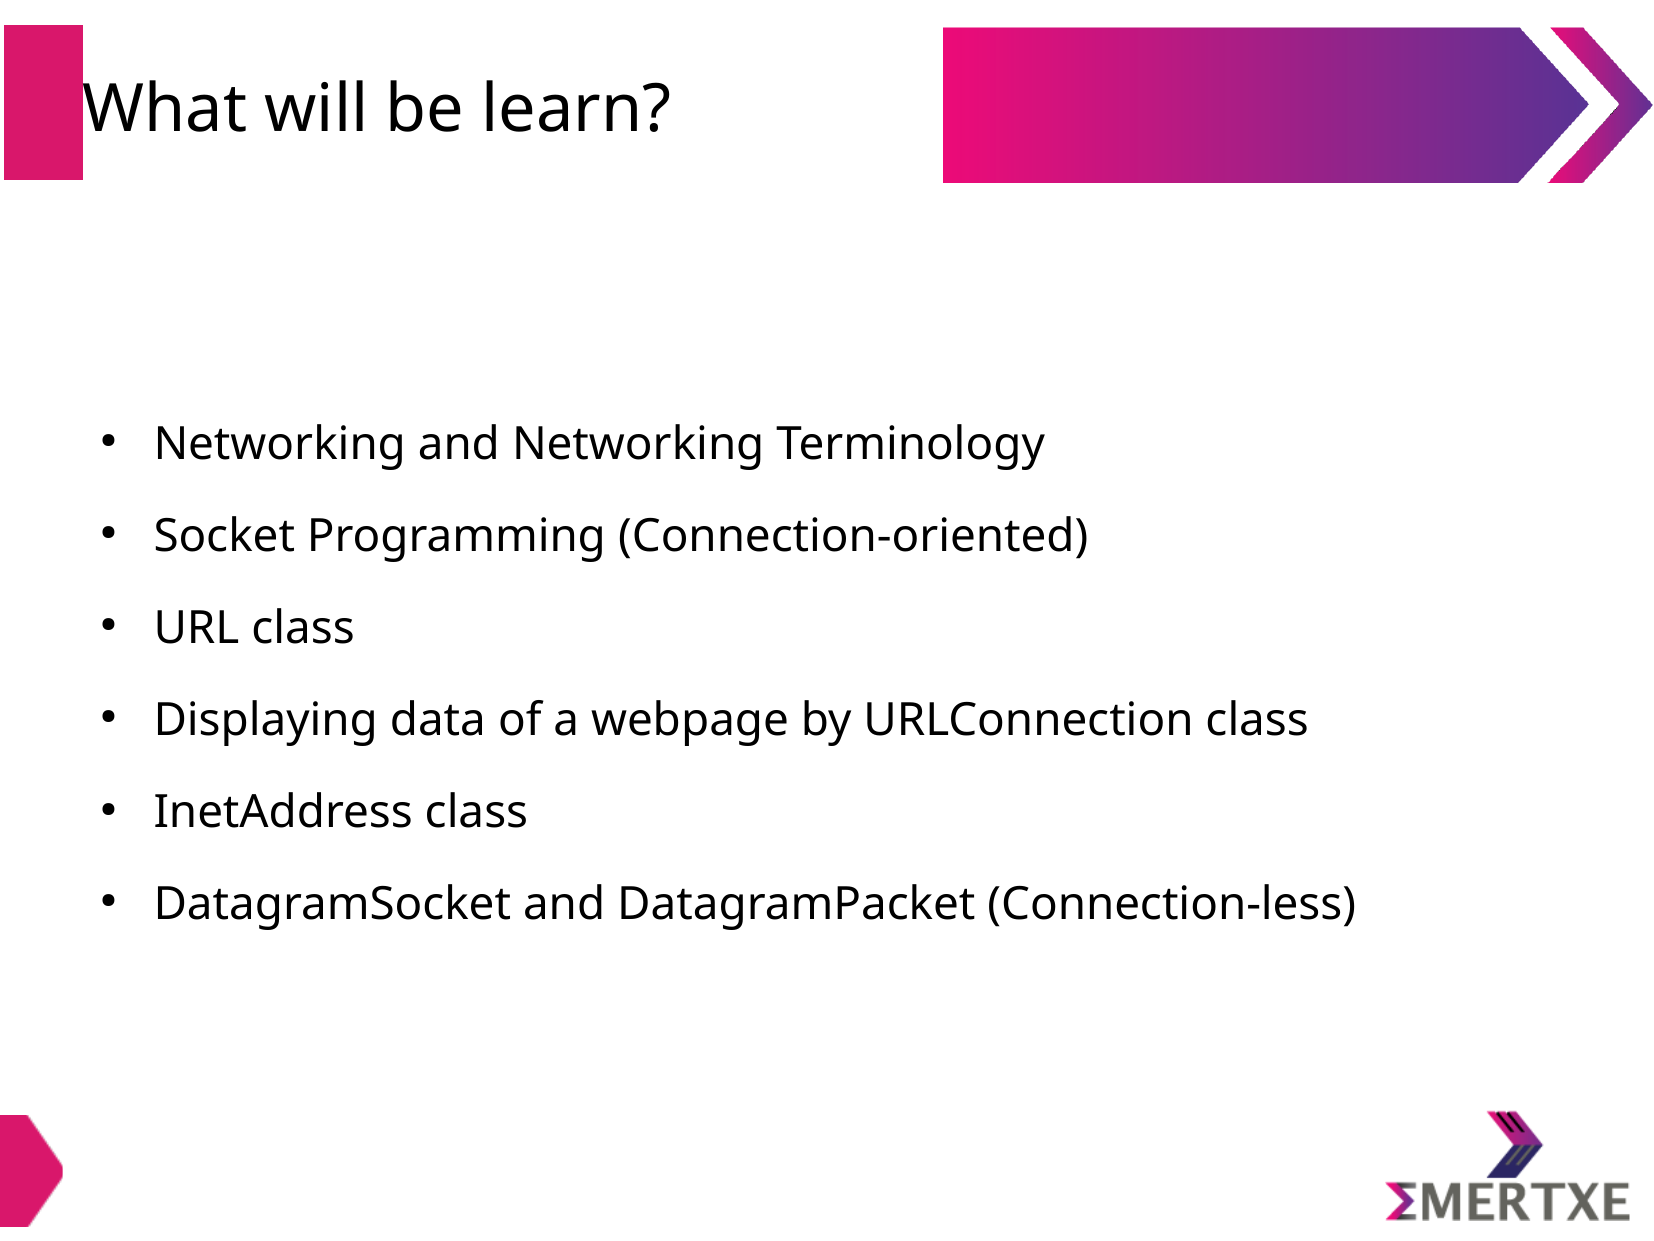

# What will be learn?
Networking and Networking Terminology
Socket Programming (Connection-oriented)
URL class
Displaying data of a webpage by URLConnection class
InetAddress class
DatagramSocket and DatagramPacket (Connection-less)